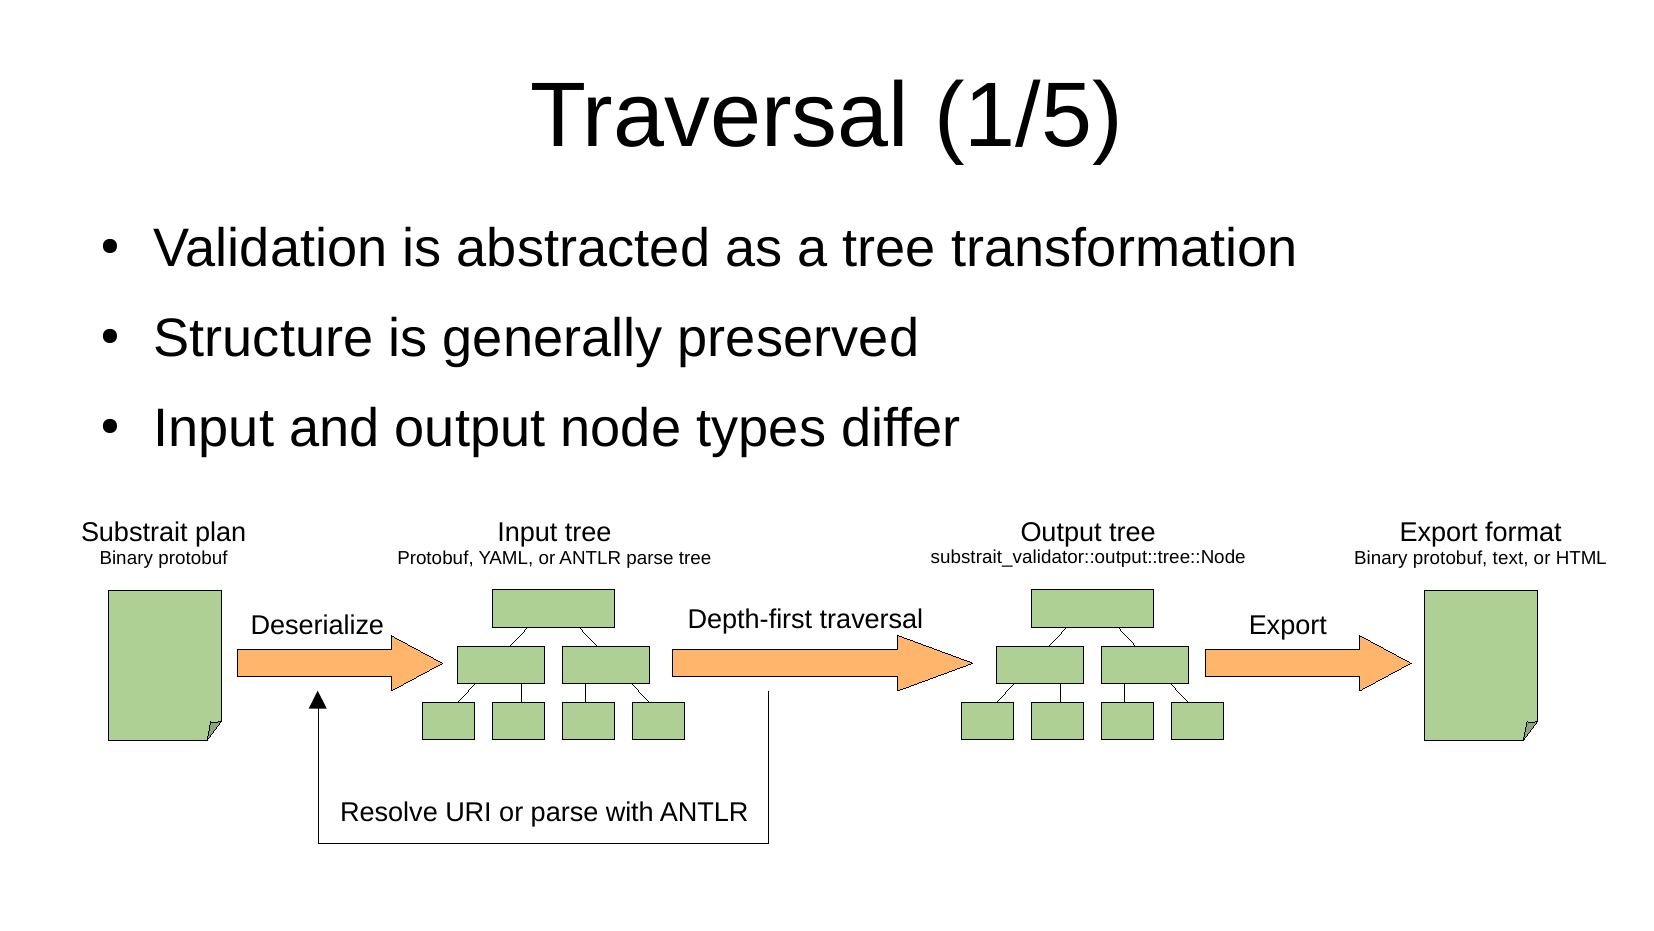

# Traversal (1/5)
Validation is abstracted as a tree transformation
Structure is generally preserved
Input and output node types differ
Output tree
substrait_validator::output::tree::Node
Input tree
Protobuf, YAML, or ANTLR parse tree
Substrait plan
Binary protobuf
Export format
Binary protobuf, text, or HTML
Depth-first traversal
Export
Deserialize
Resolve URI or parse with ANTLR